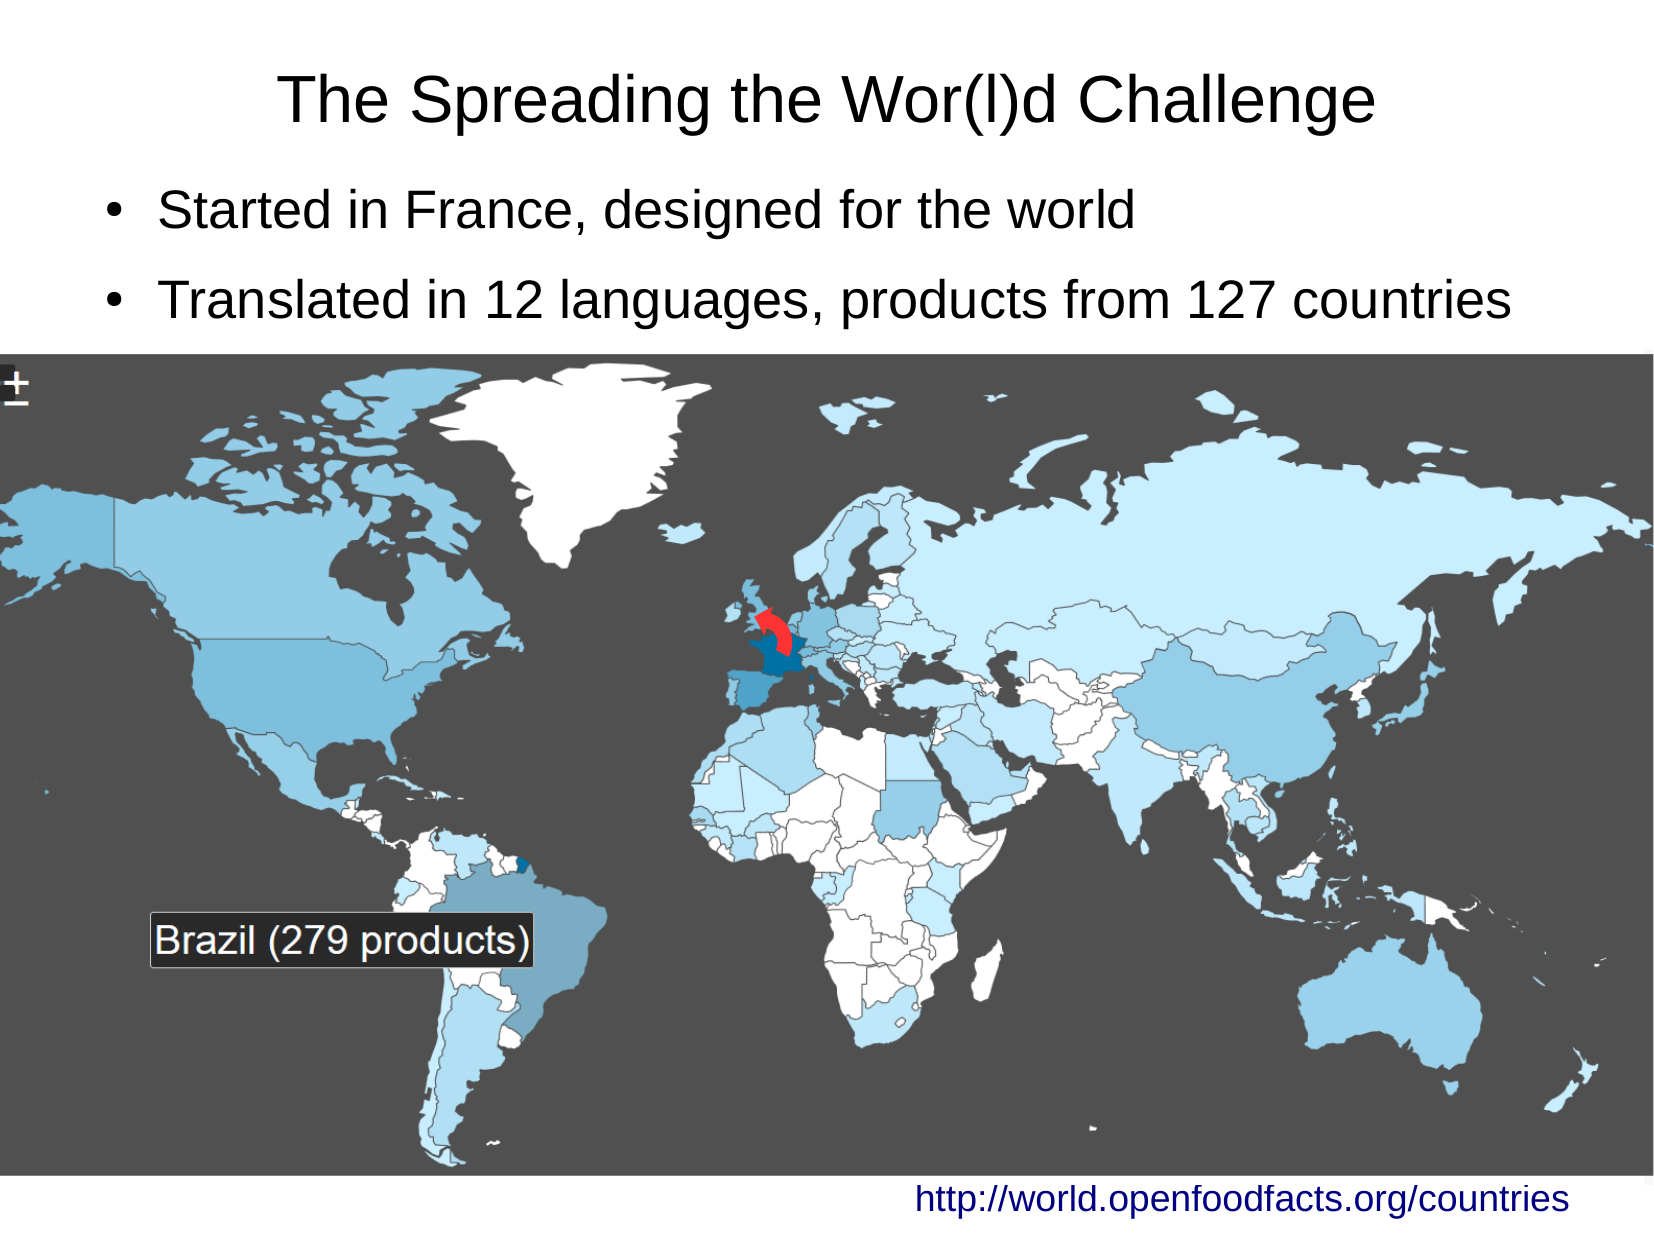

# The Spreading the Wor(l)d Challenge
Started in France, designed for the world
Translated in 12 languages, products from 127 countries
http://world.openfoodfacts.org/countries